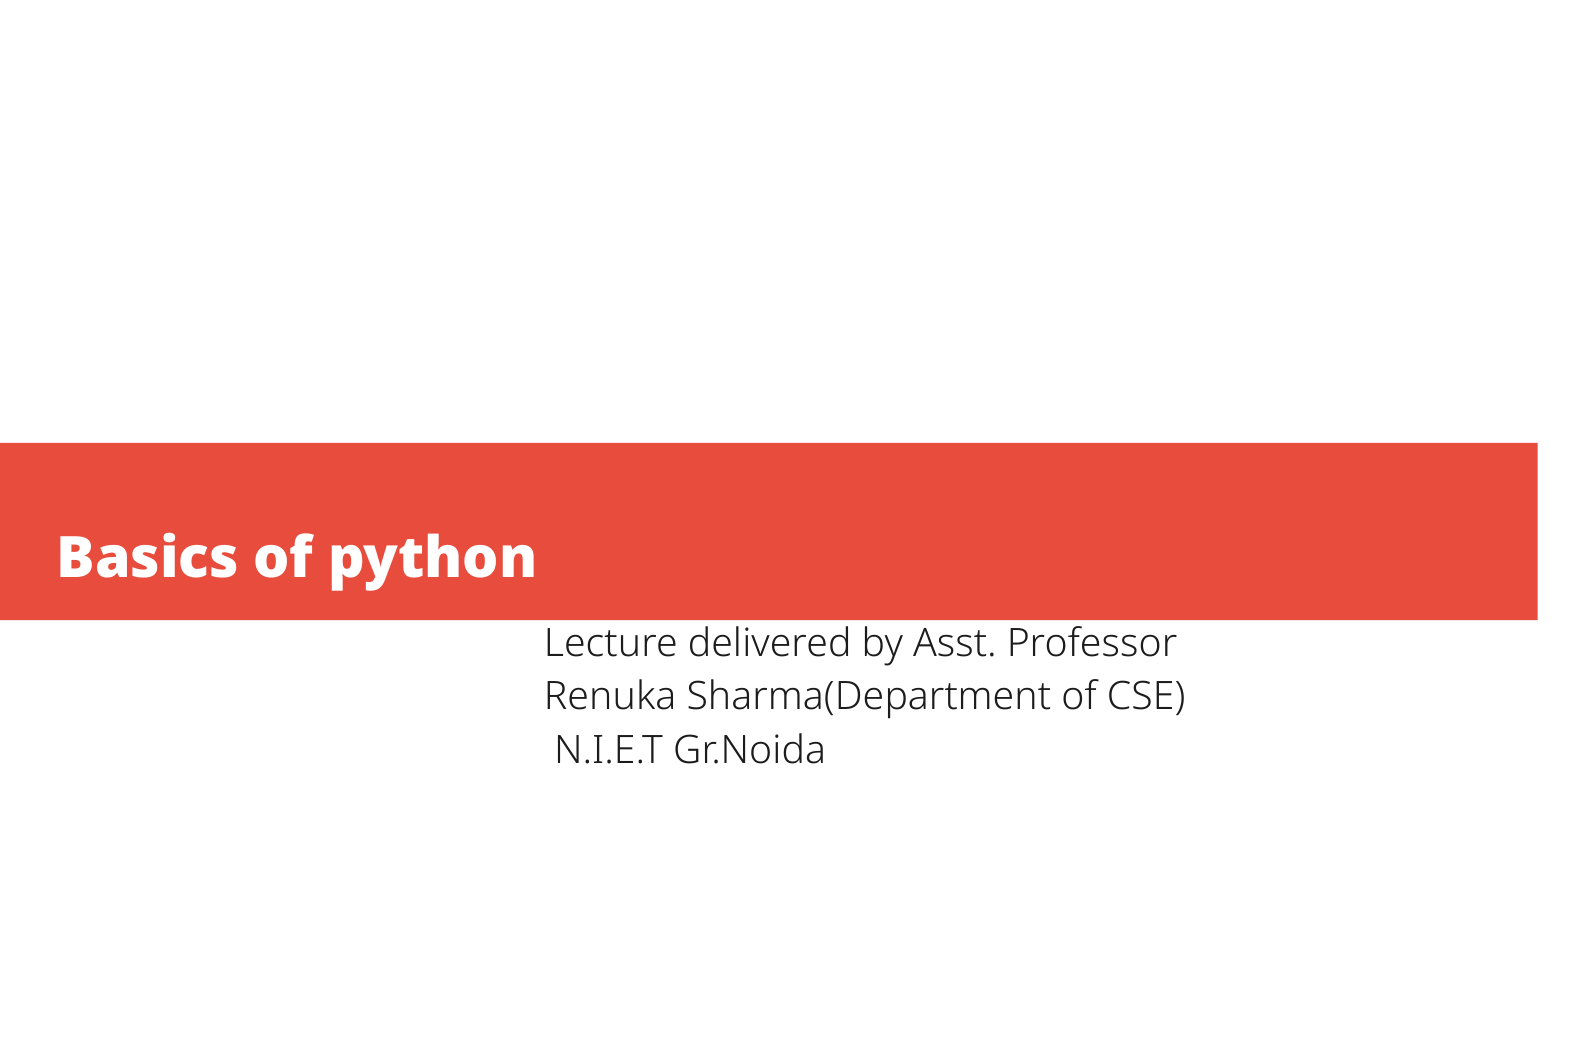

# Basics of python
 Lecture delivered by Asst. Professor
 Renuka Sharma(Department of CSE)
 N.I.E.T Gr.Noida